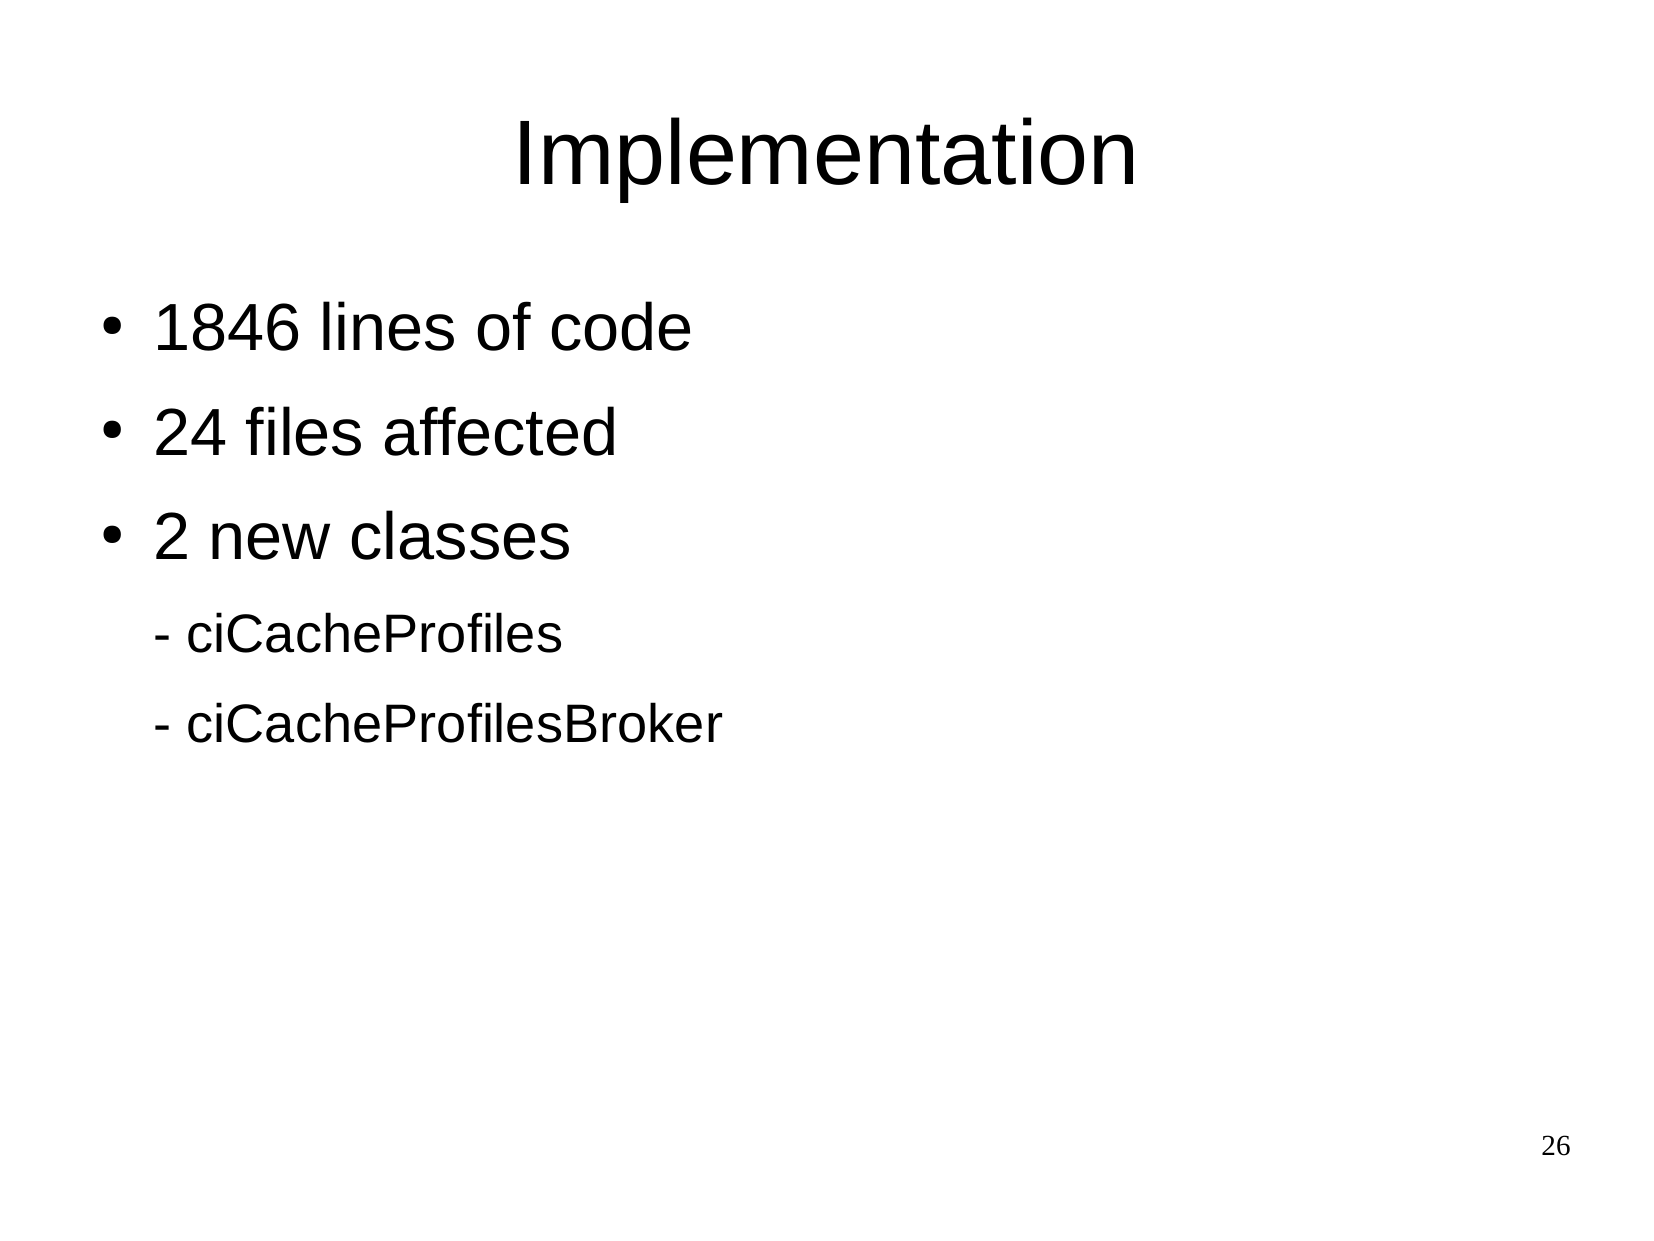

# Implementation
1846 lines of code
24 files affected
2 new classes
- ciCacheProfiles
- ciCacheProfilesBroker
26